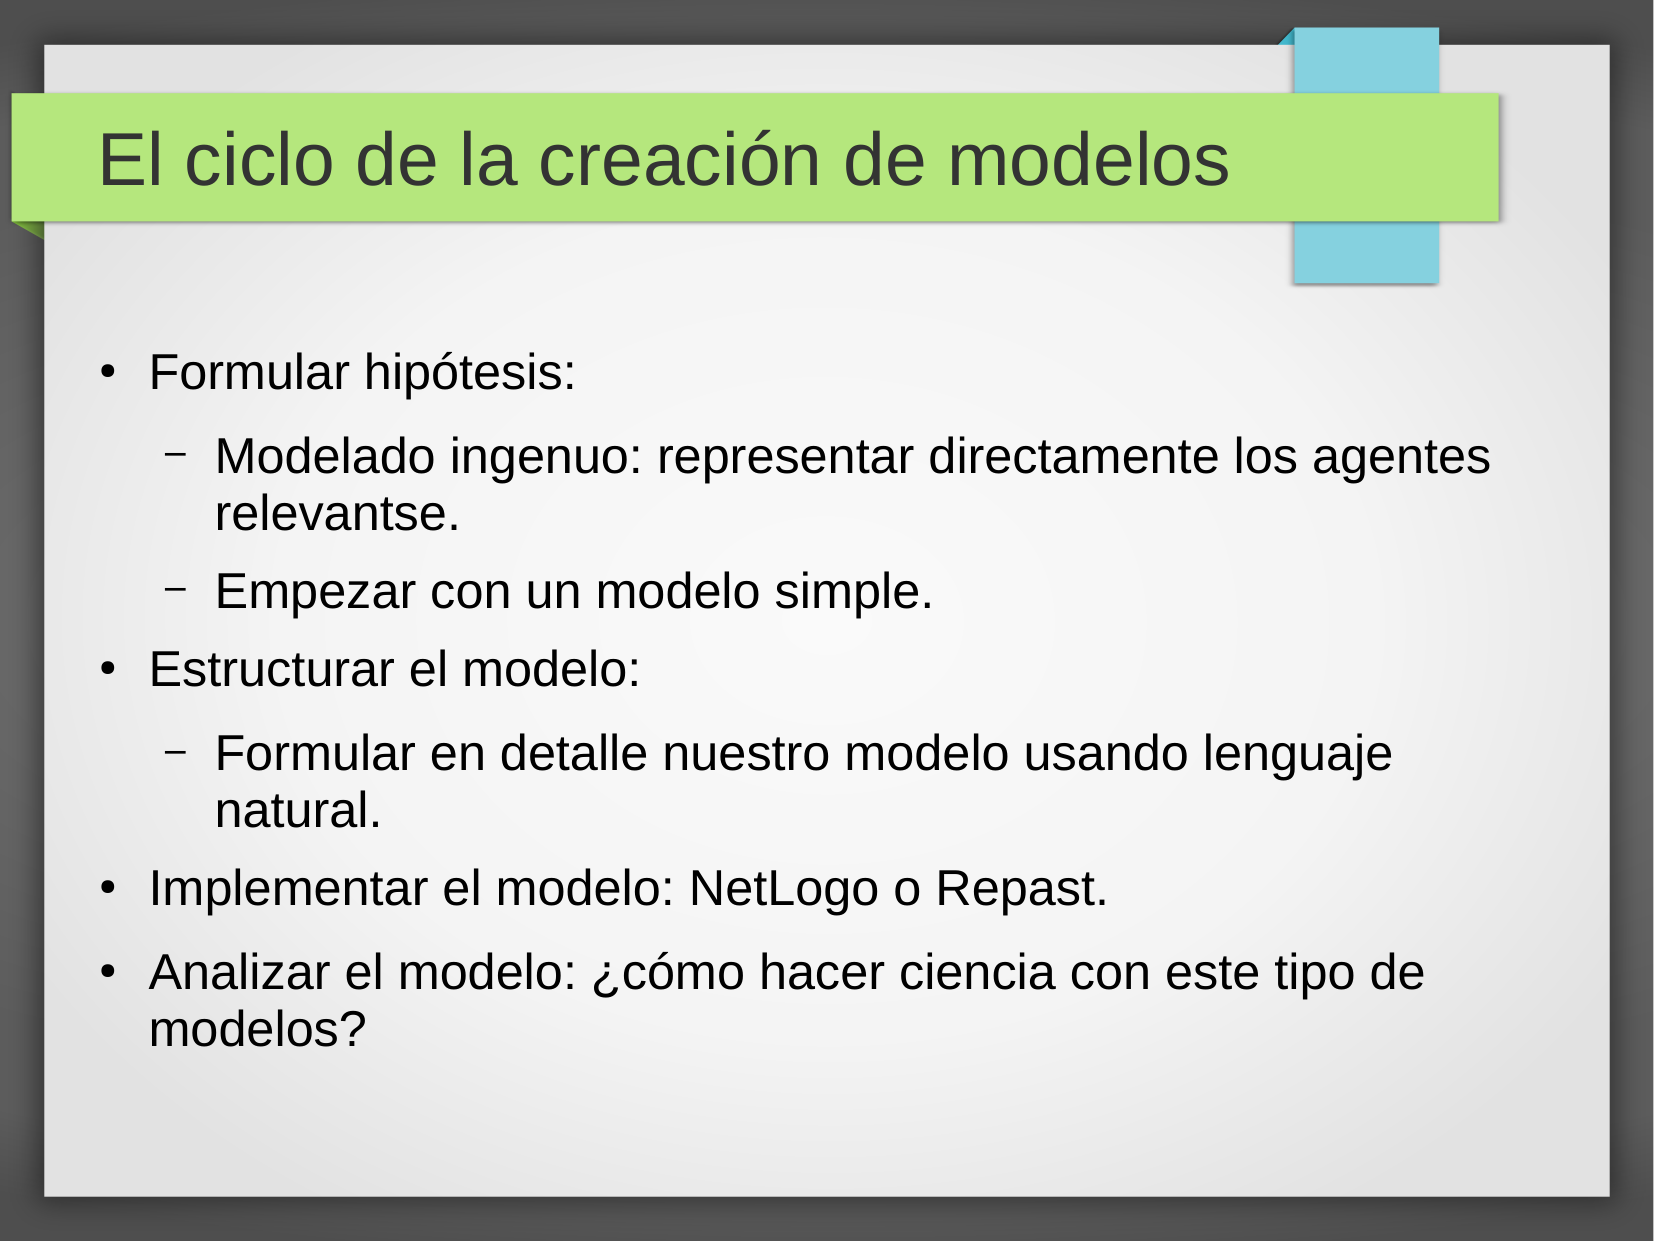

# El ciclo de la creación de modelos
Formular hipótesis:
Modelado ingenuo: representar directamente los agentes relevantse.
Empezar con un modelo simple.
Estructurar el modelo:
Formular en detalle nuestro modelo usando lenguaje natural.
Implementar el modelo: NetLogo o Repast.
Analizar el modelo: ¿cómo hacer ciencia con este tipo de modelos?